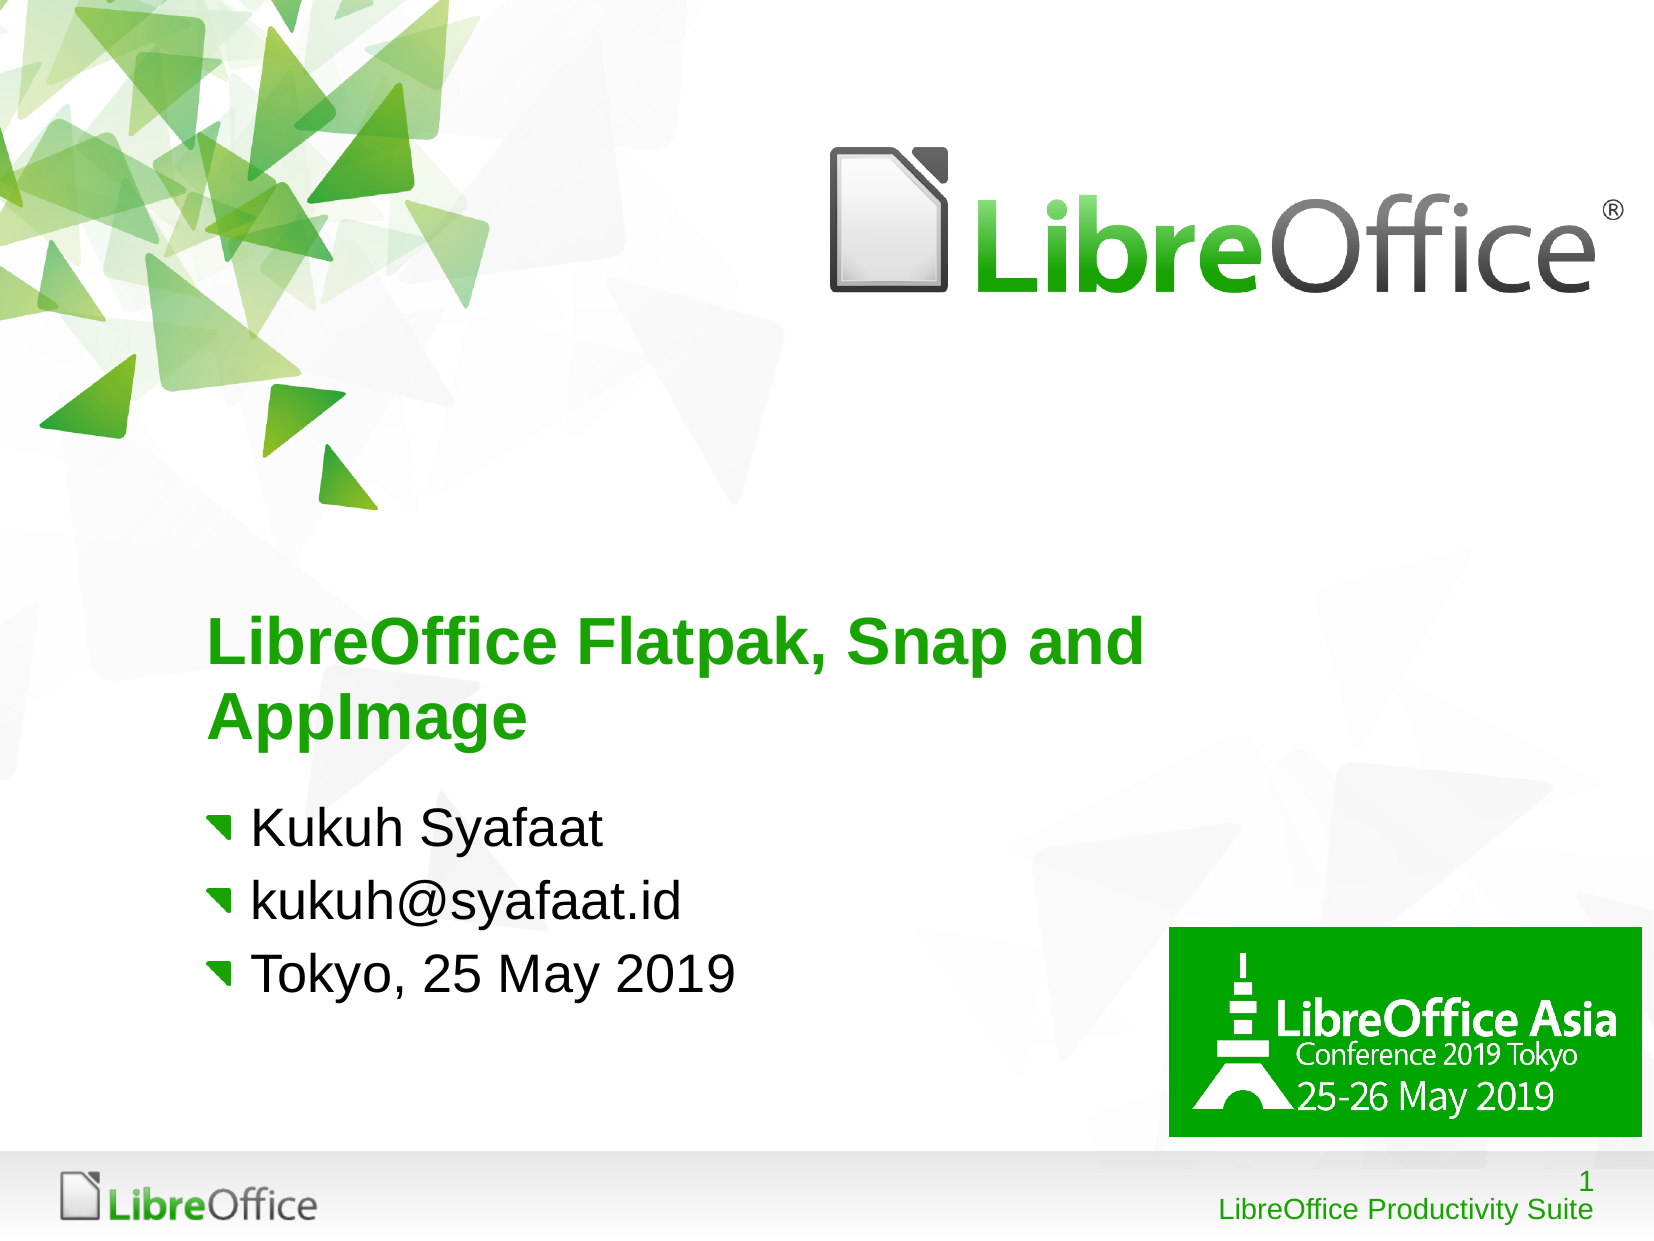

# LibreOffice Flatpak, Snap and AppImage
Kukuh Syafaat
kukuh@syafaat.id
Tokyo, 25 May 2019
1
LibreOffice Productivity Suite